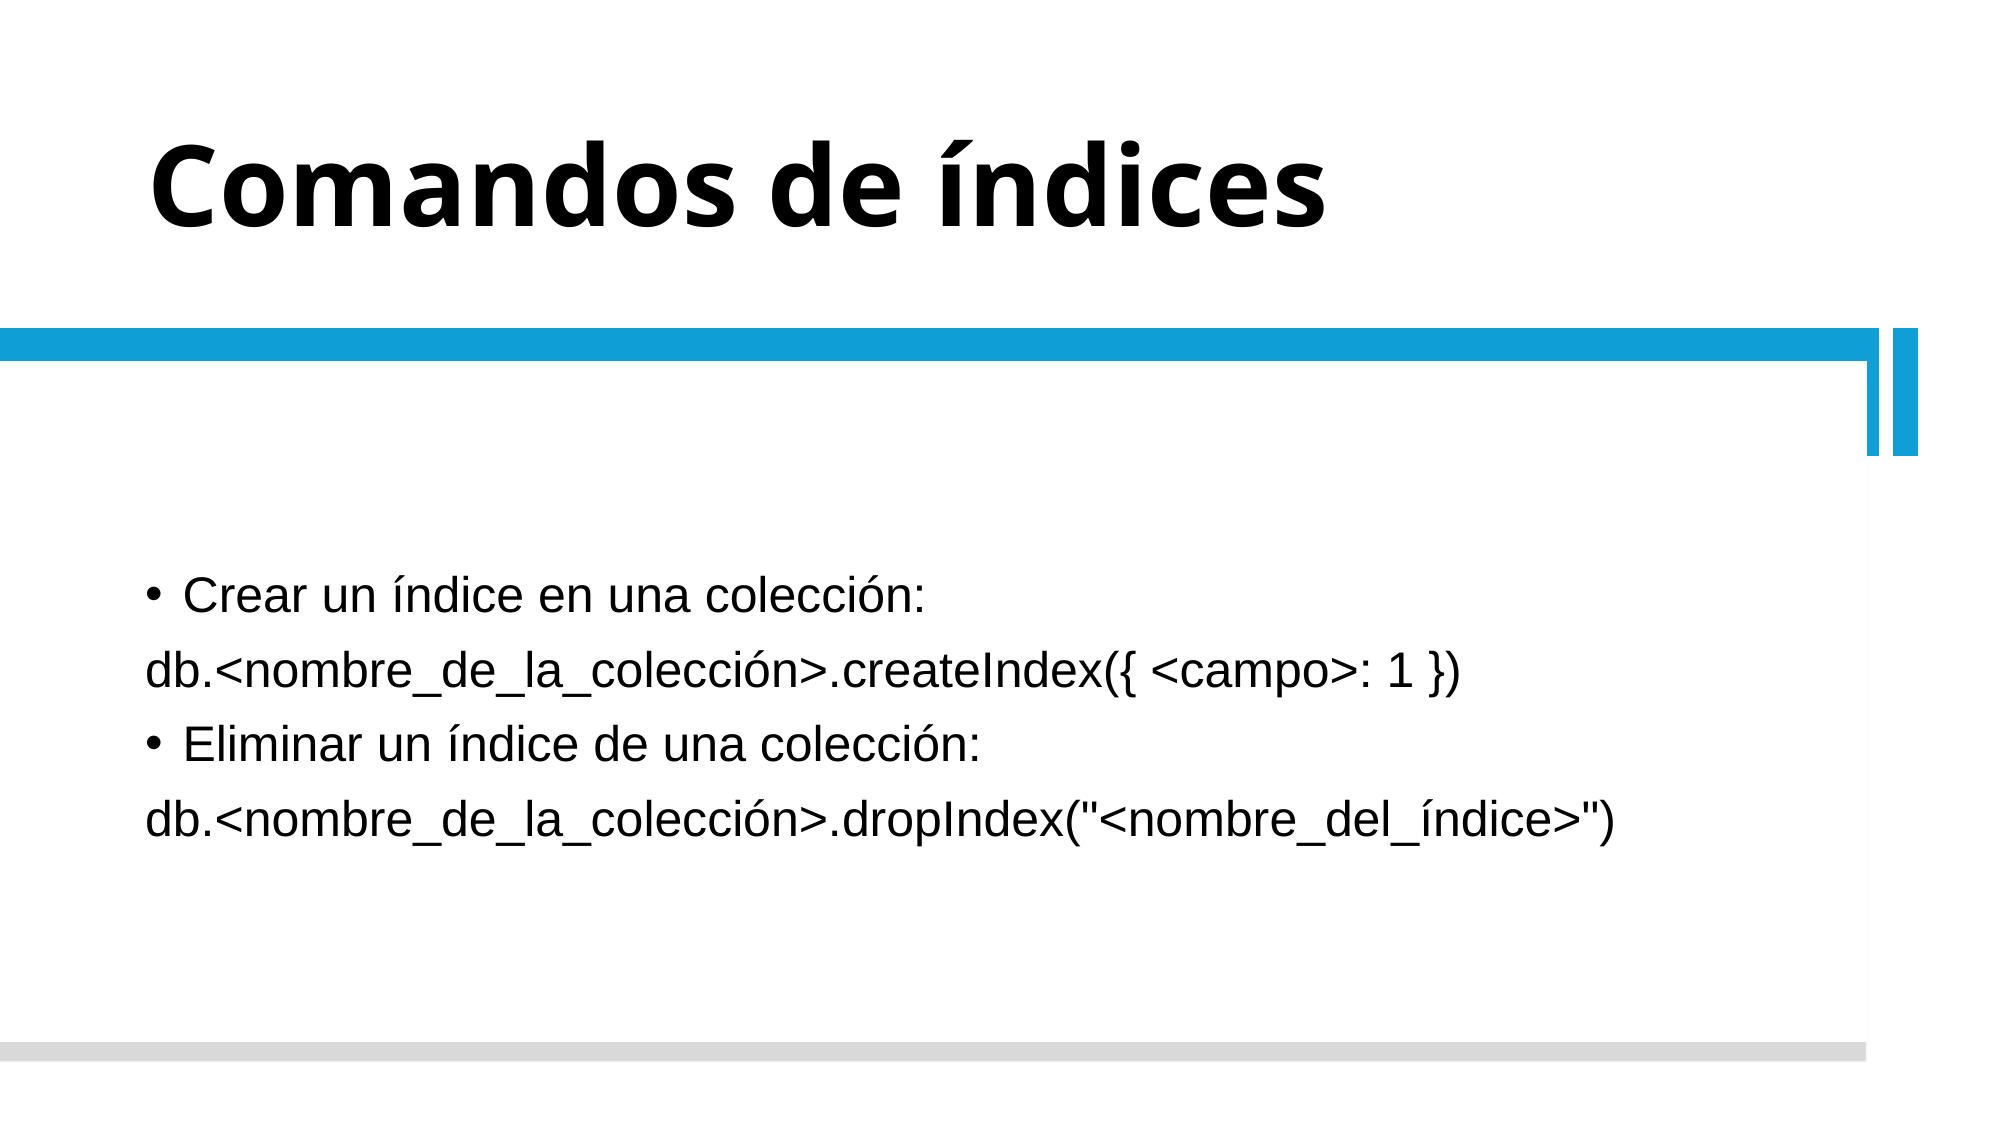

# Comandos de índices
Crear un índice en una colección:
db.<nombre_de_la_colección>.createIndex({ <campo>: 1 })
Eliminar un índice de una colección:
db.<nombre_de_la_colección>.dropIndex("<nombre_del_índice>")